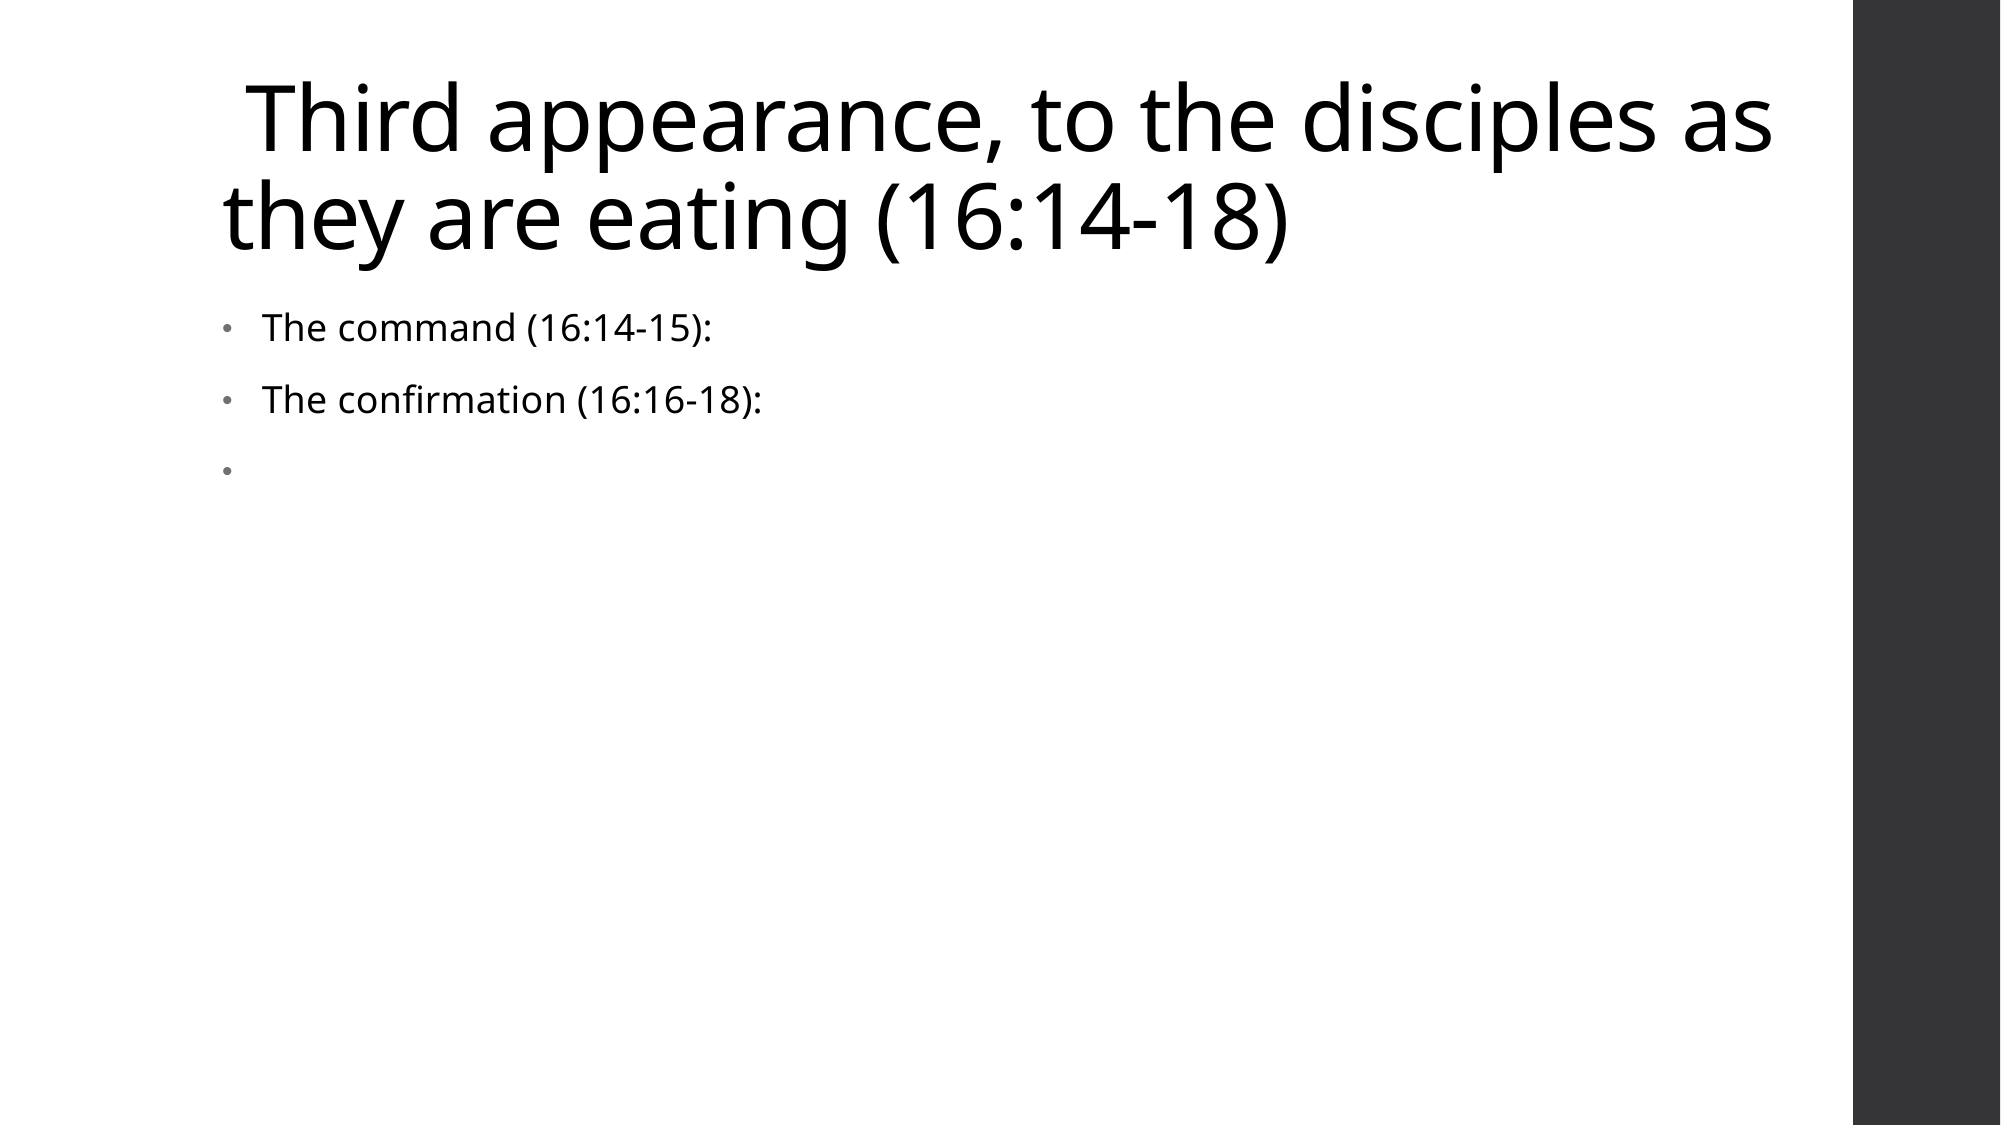

# Third appearance, to the disciples as they are eating (16:14-18)
 The command (16:14-15):
 The confirmation (16:16-18):